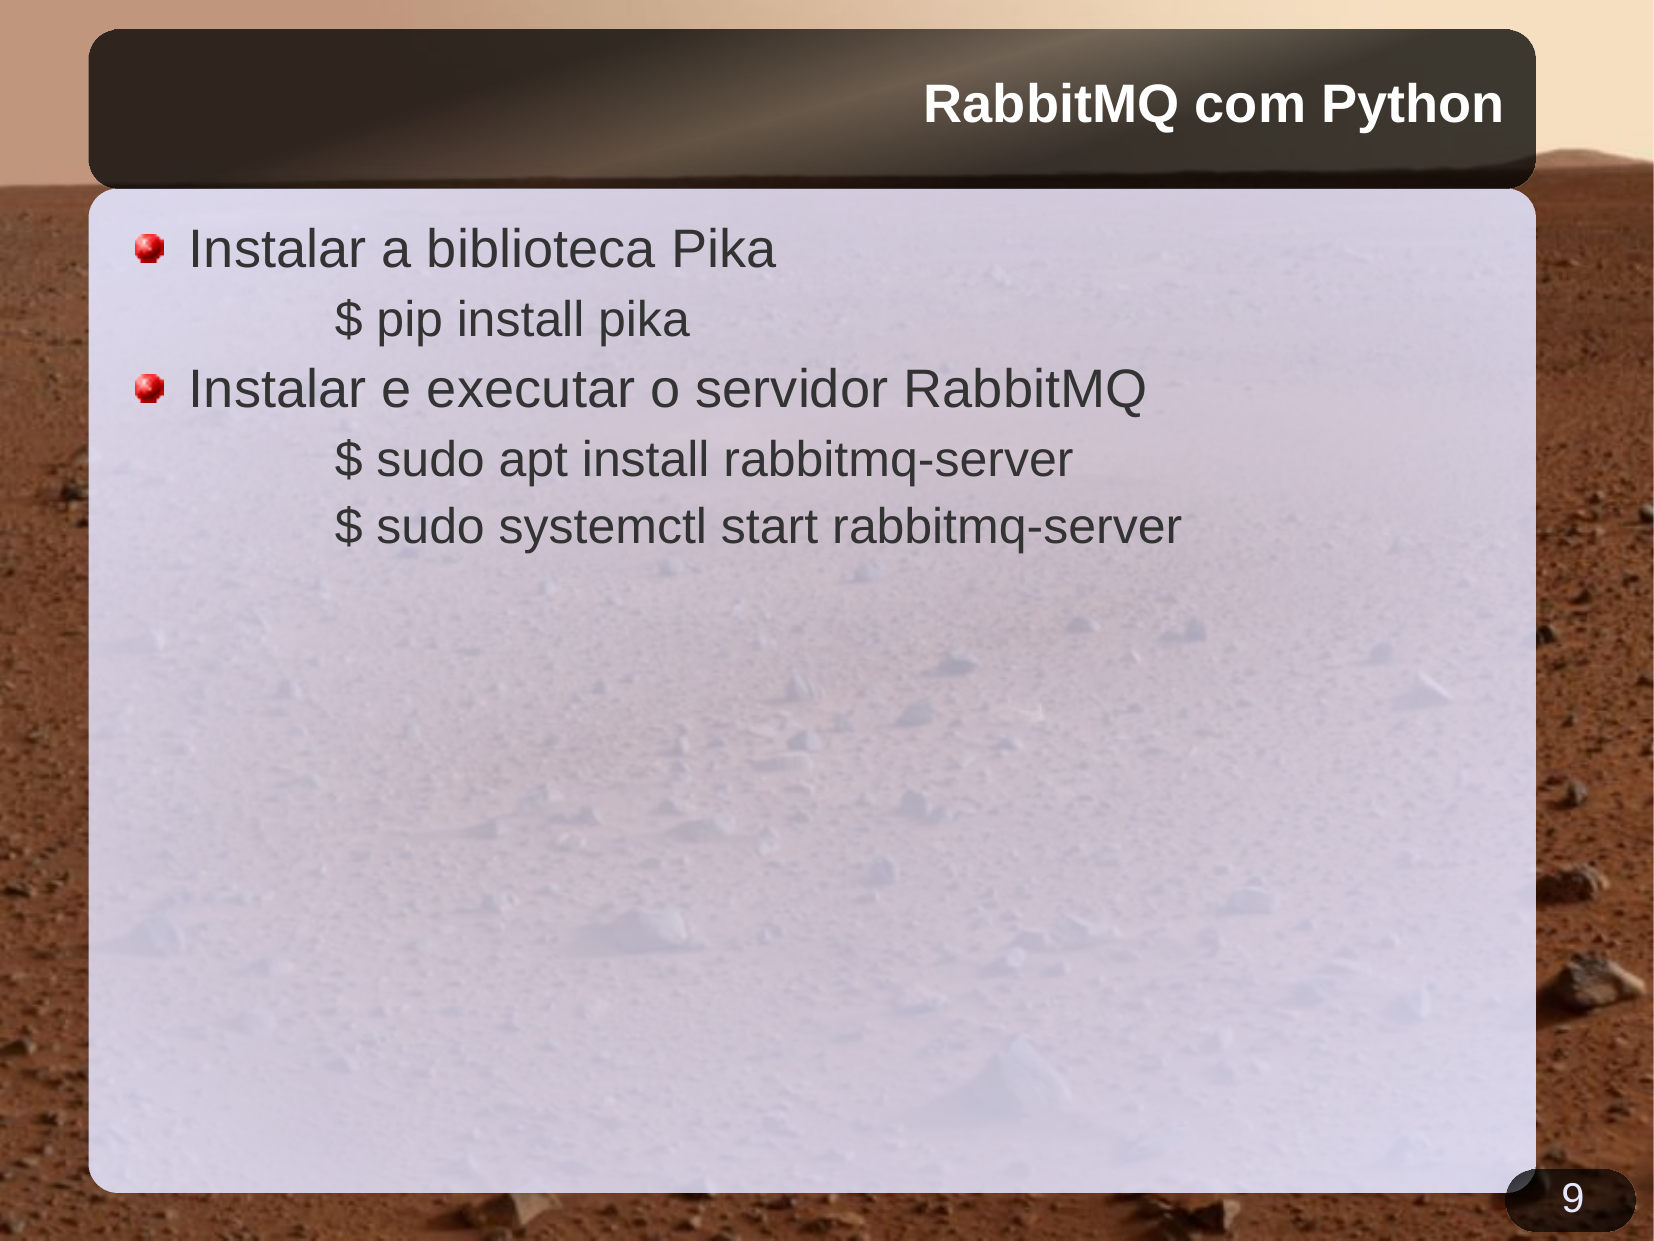

# RabbitMQ com Python
Instalar a biblioteca Pika
$ pip install pika
Instalar e executar o servidor RabbitMQ
$ sudo apt install rabbitmq-server
$ sudo systemctl start rabbitmq-server